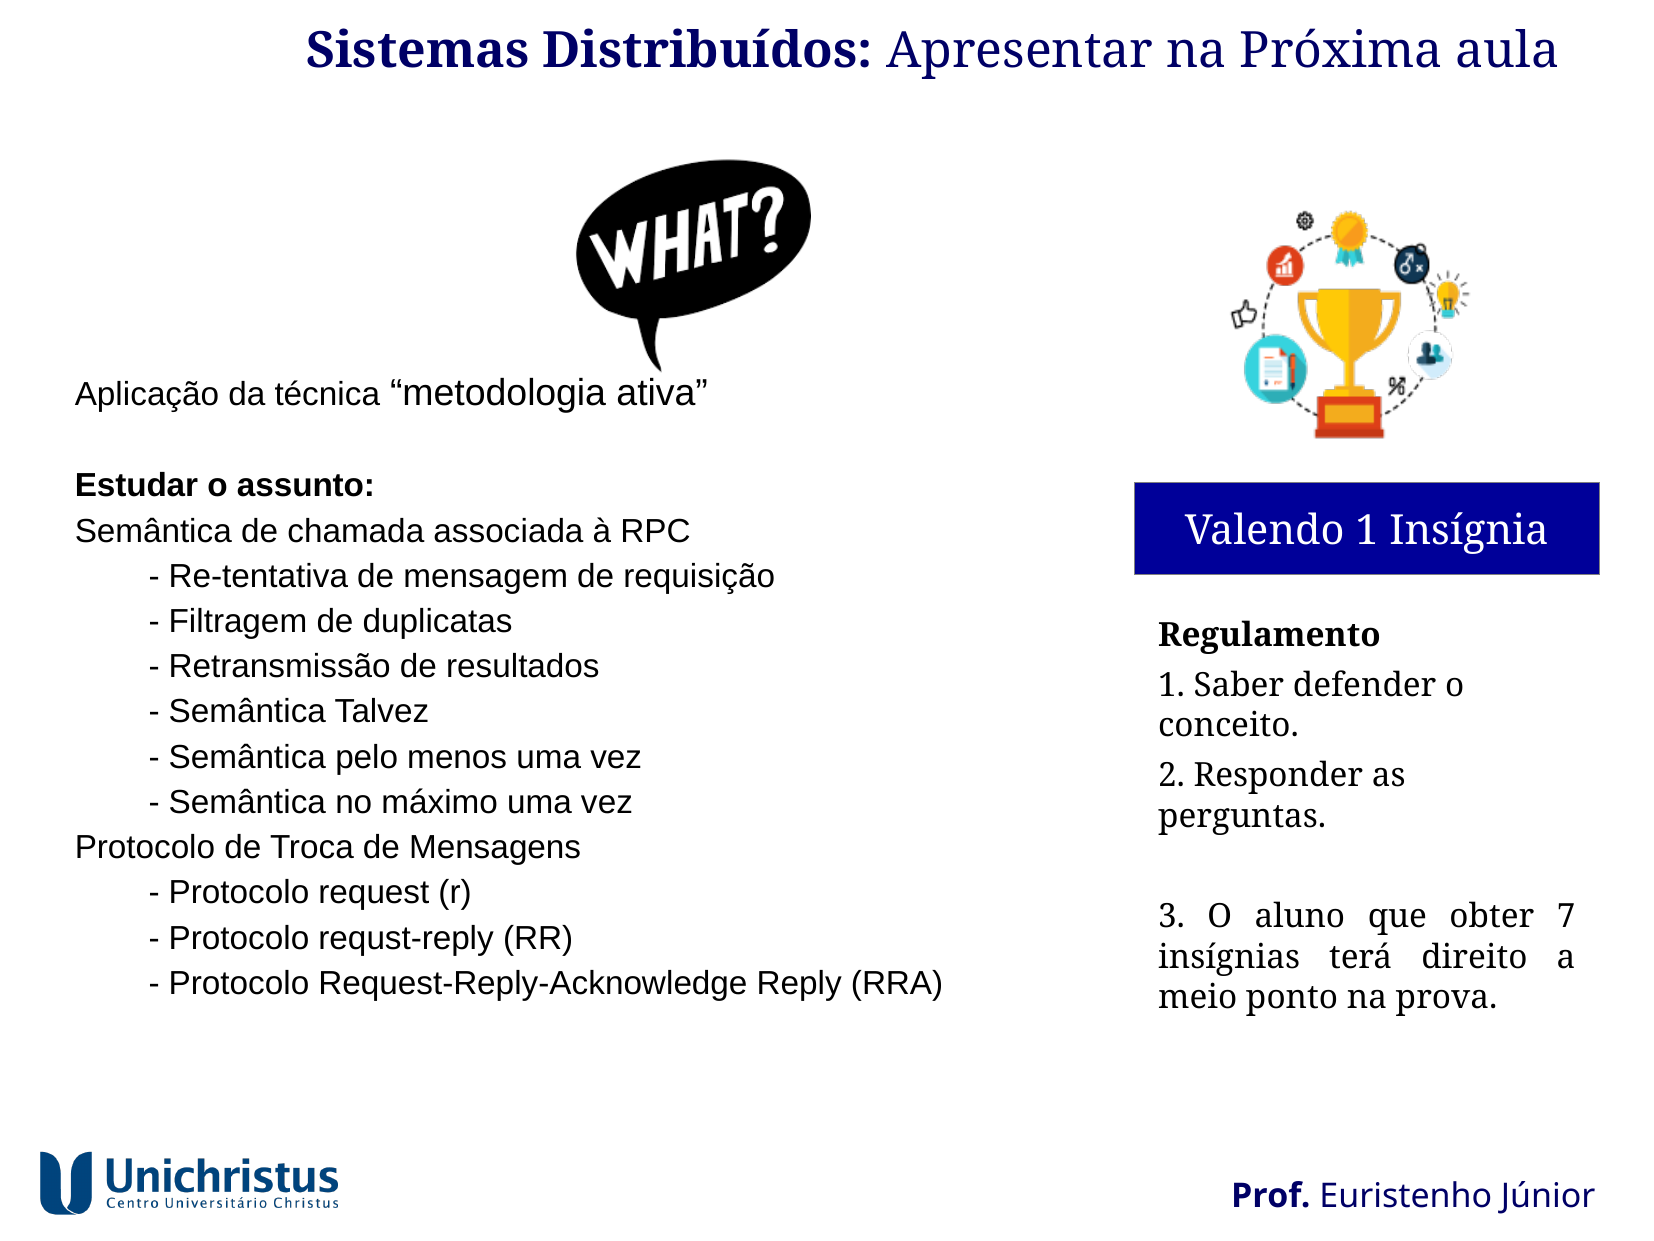

Sistemas Distribuídos: Apresentar na Próxima aula
# Aplicação da técnica “metodologia ativa”
Estudar o assunto:
Semântica de chamada associada à RPC
 	- Re-tentativa de mensagem de requisição
 	- Filtragem de duplicatas
 	- Retransmissão de resultados
 	- Semântica Talvez
 	- Semântica pelo menos uma vez
 	- Semântica no máximo uma vez
Protocolo de Troca de Mensagens
 	- Protocolo request (r)
 	- Protocolo requst-reply (RR)
 	- Protocolo Request-Reply-Acknowledge Reply (RRA)
Valendo 1 Insígnia
Regulamento
1. Saber defender o conceito.
2. Responder as perguntas.
3. O aluno que obter 7 insígnias terá direito a meio ponto na prova.
Prof. Euristenho Júnior